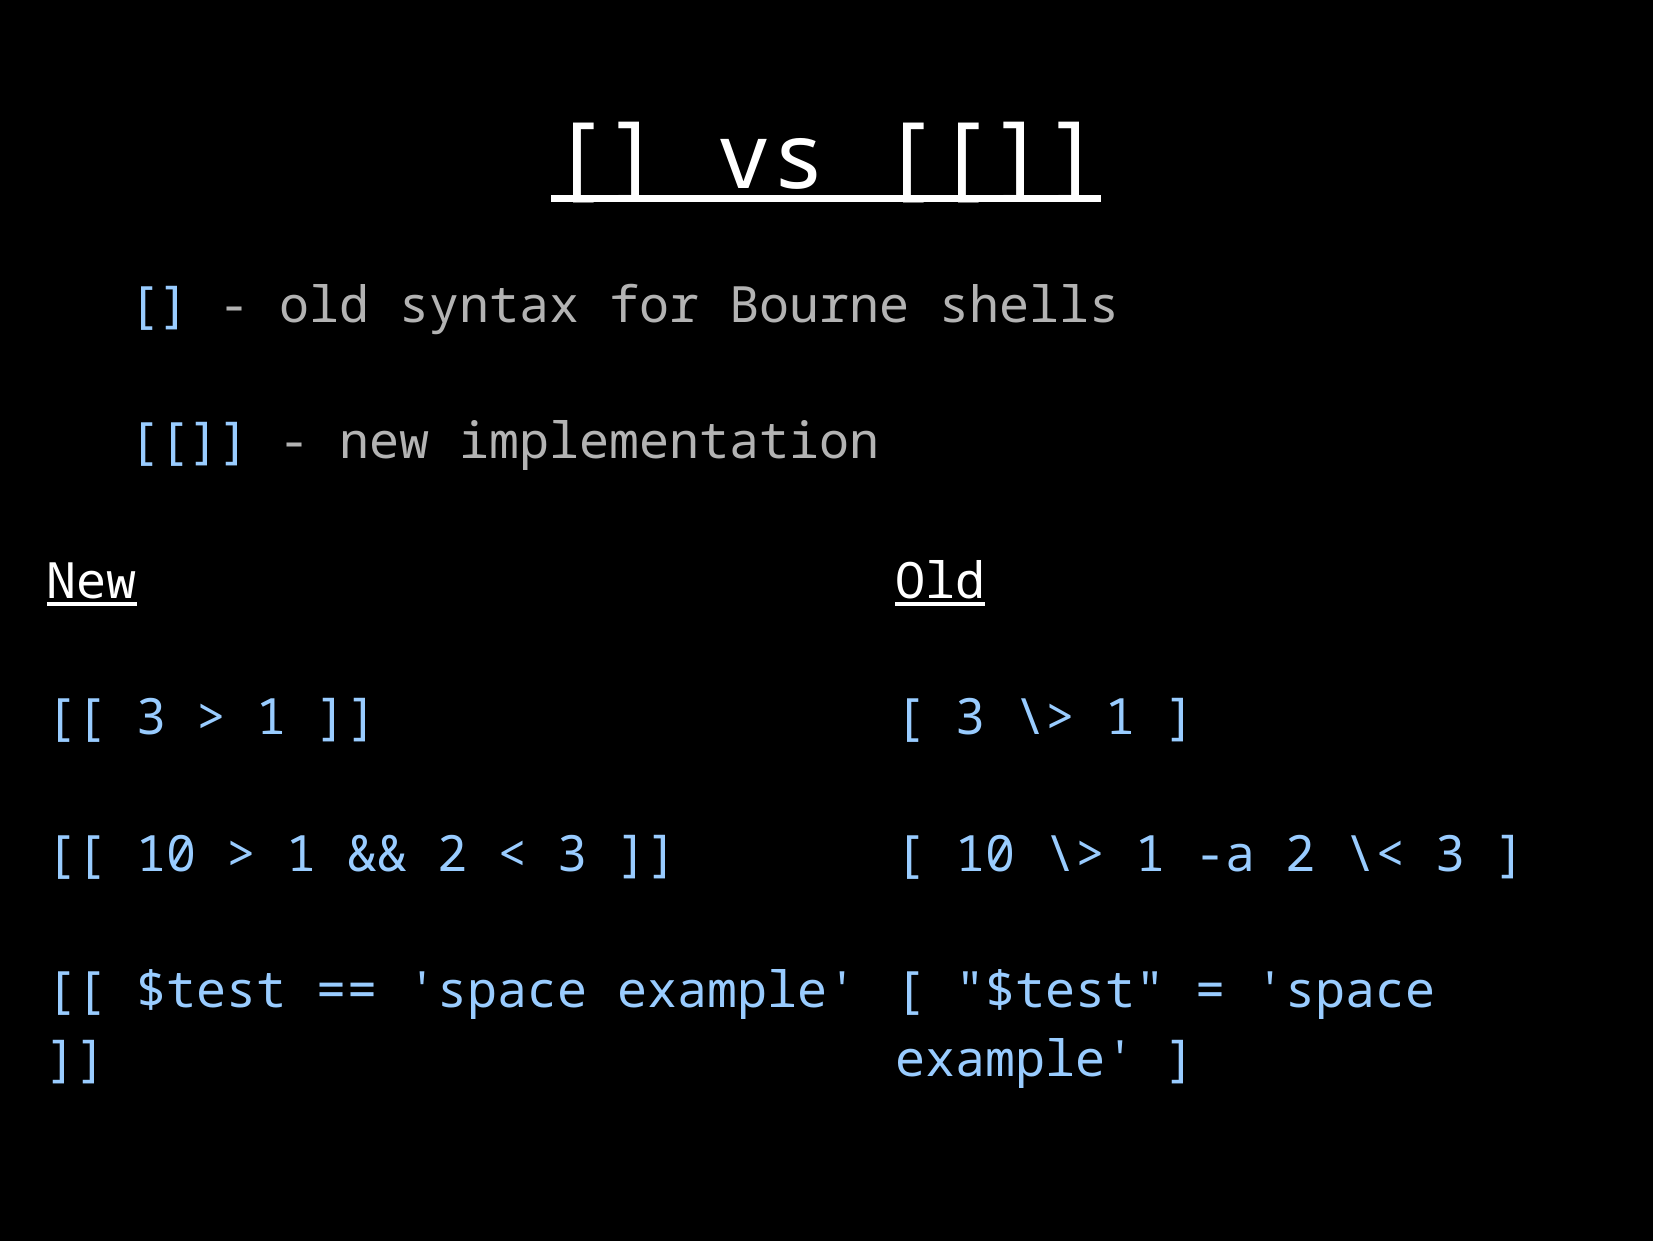

# [] vs [[]]
| [] - old syntax for Bourne shells [[]] - new implementation | |
| --- | --- |
| New [[ 3 > 1 ]] [[ 10 > 1 && 2 < 3 ]] [[ $test == 'space example' ]] | Old [ 3 \> 1 ] [ 10 \> 1 -a 2 \< 3 ] [ "$test" = 'space example' ] |
| --- | --- |